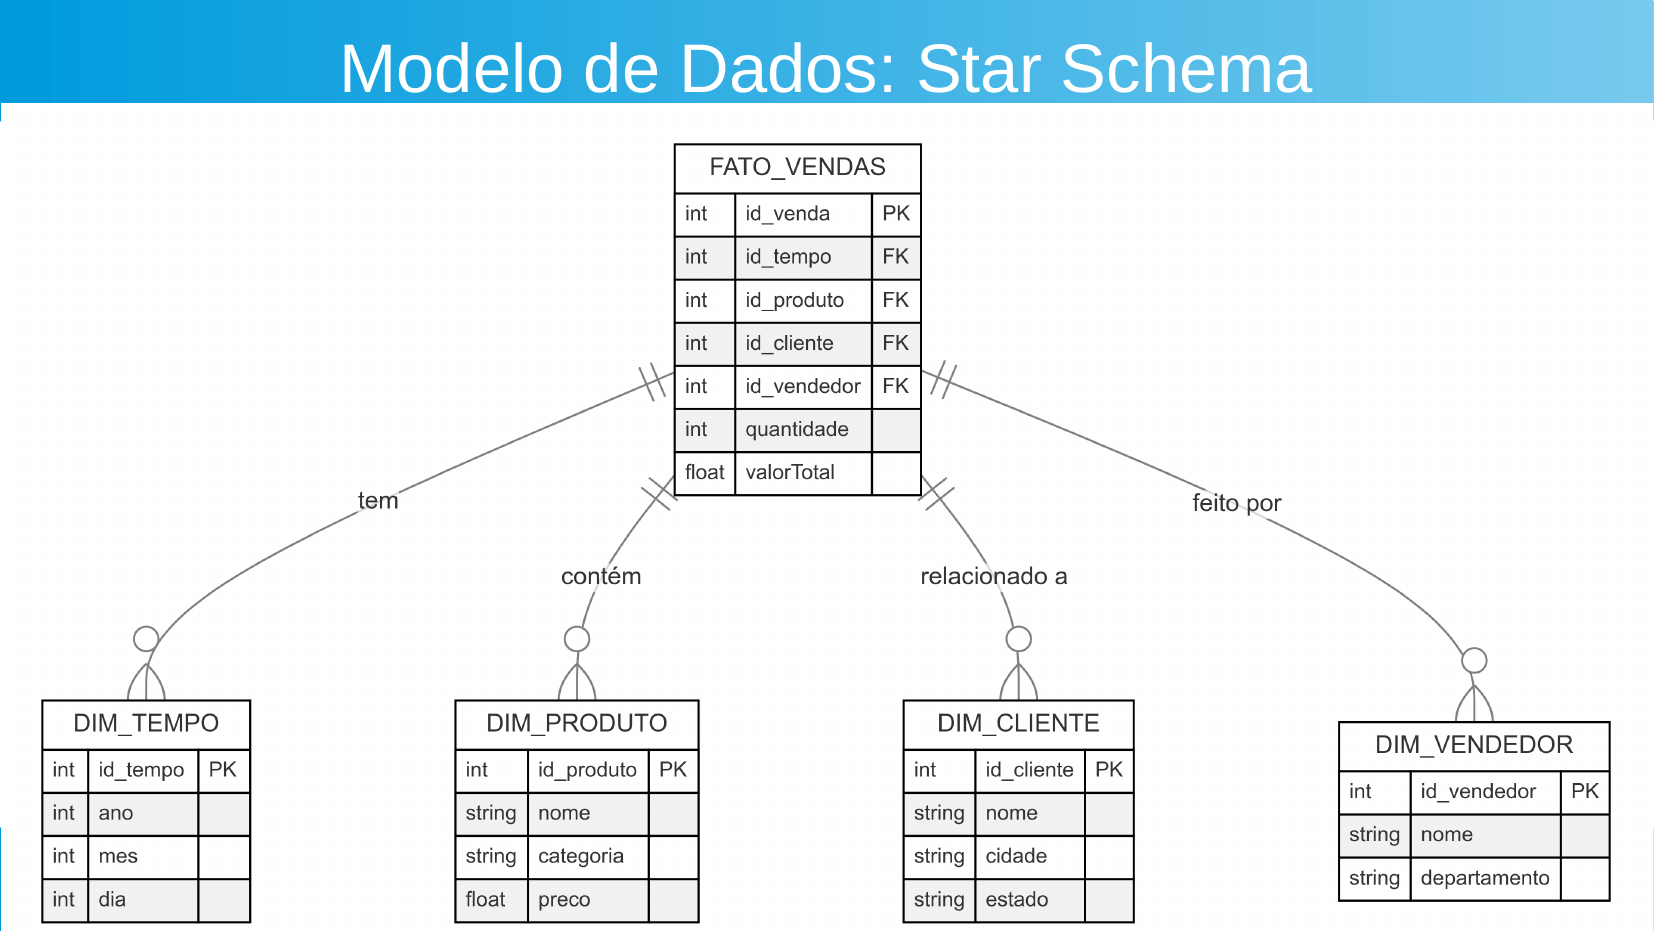

# Modelo de Dados: Star Schema
8